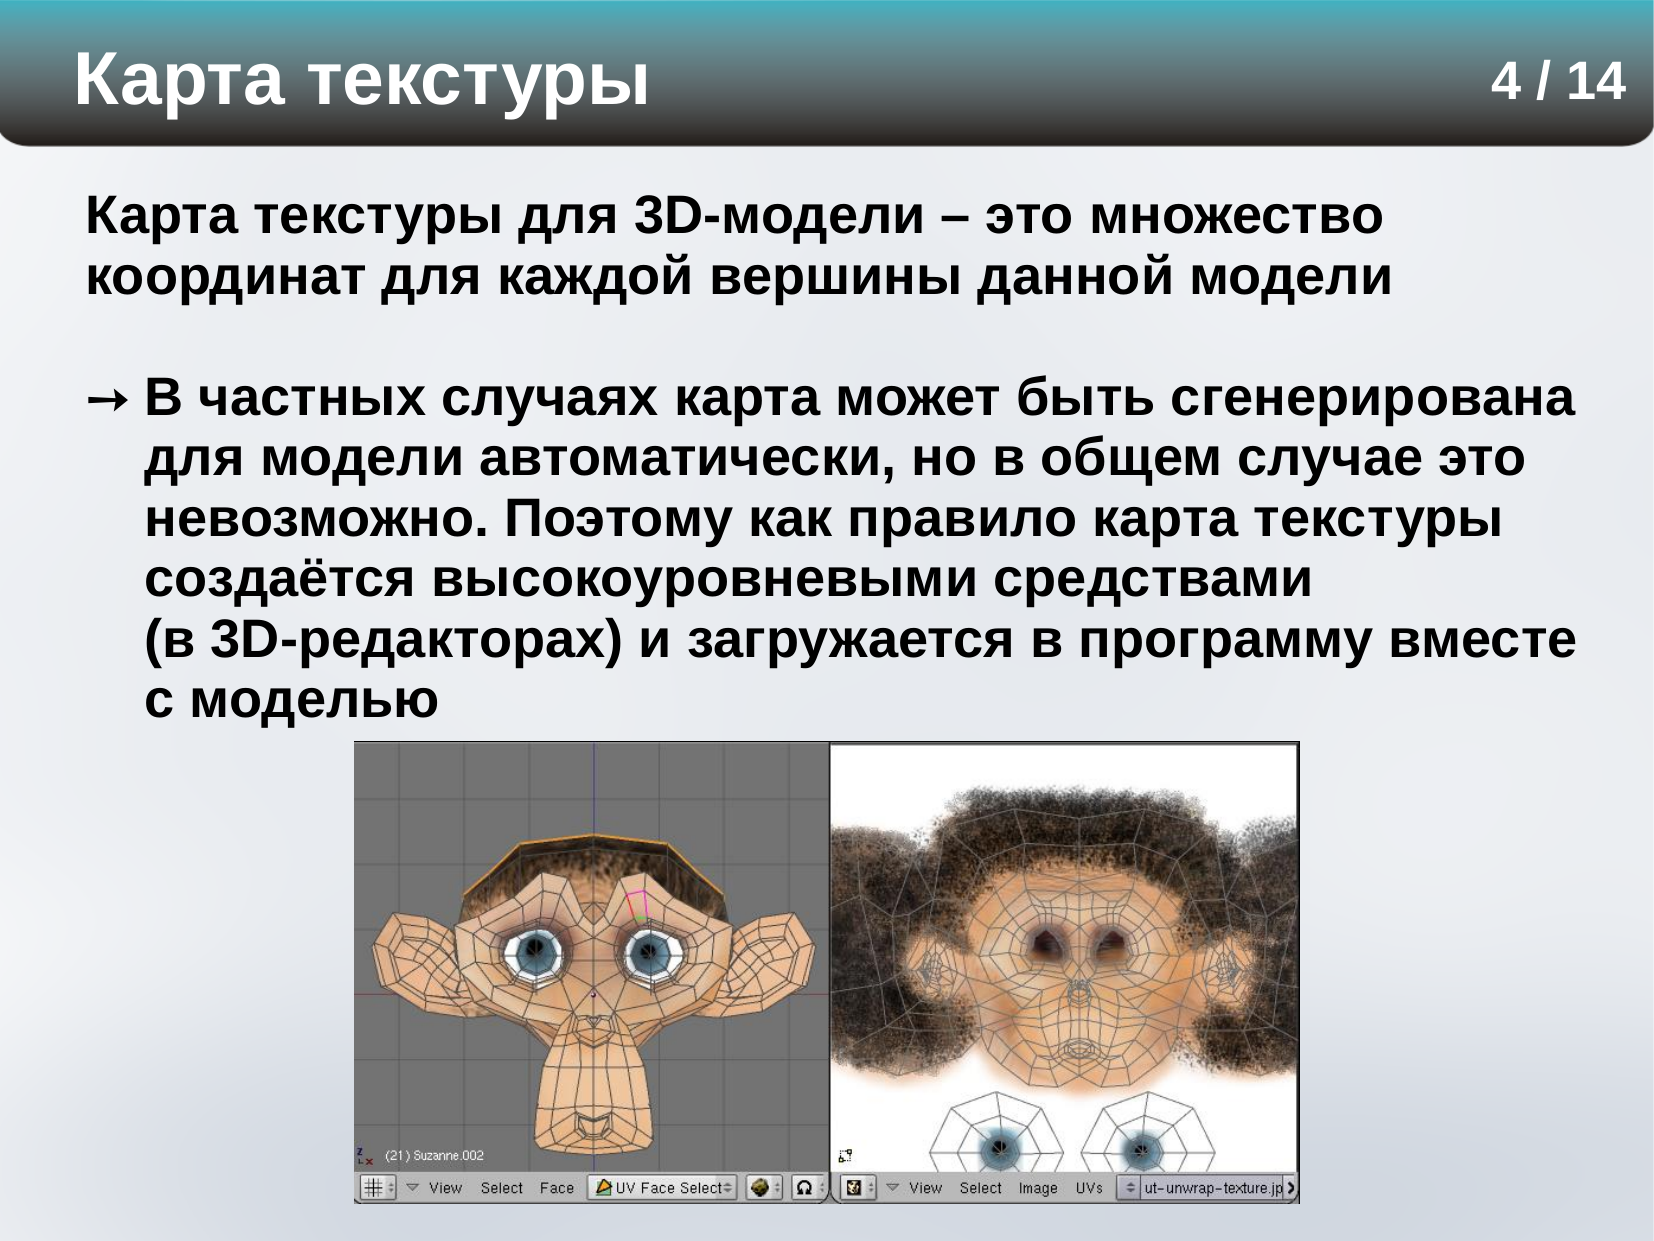

Карта текстуры
Карта текстуры для 3D-модели – это множество координат для каждой вершины данной модели
В частных случаях карта может быть сгенерирована для модели автоматически, но в общем случае это невозможно. Поэтому как правило карта текстуры создаётся высокоуровневыми средствами
(в 3D-редакторах) и загружается в программу вместе с моделью